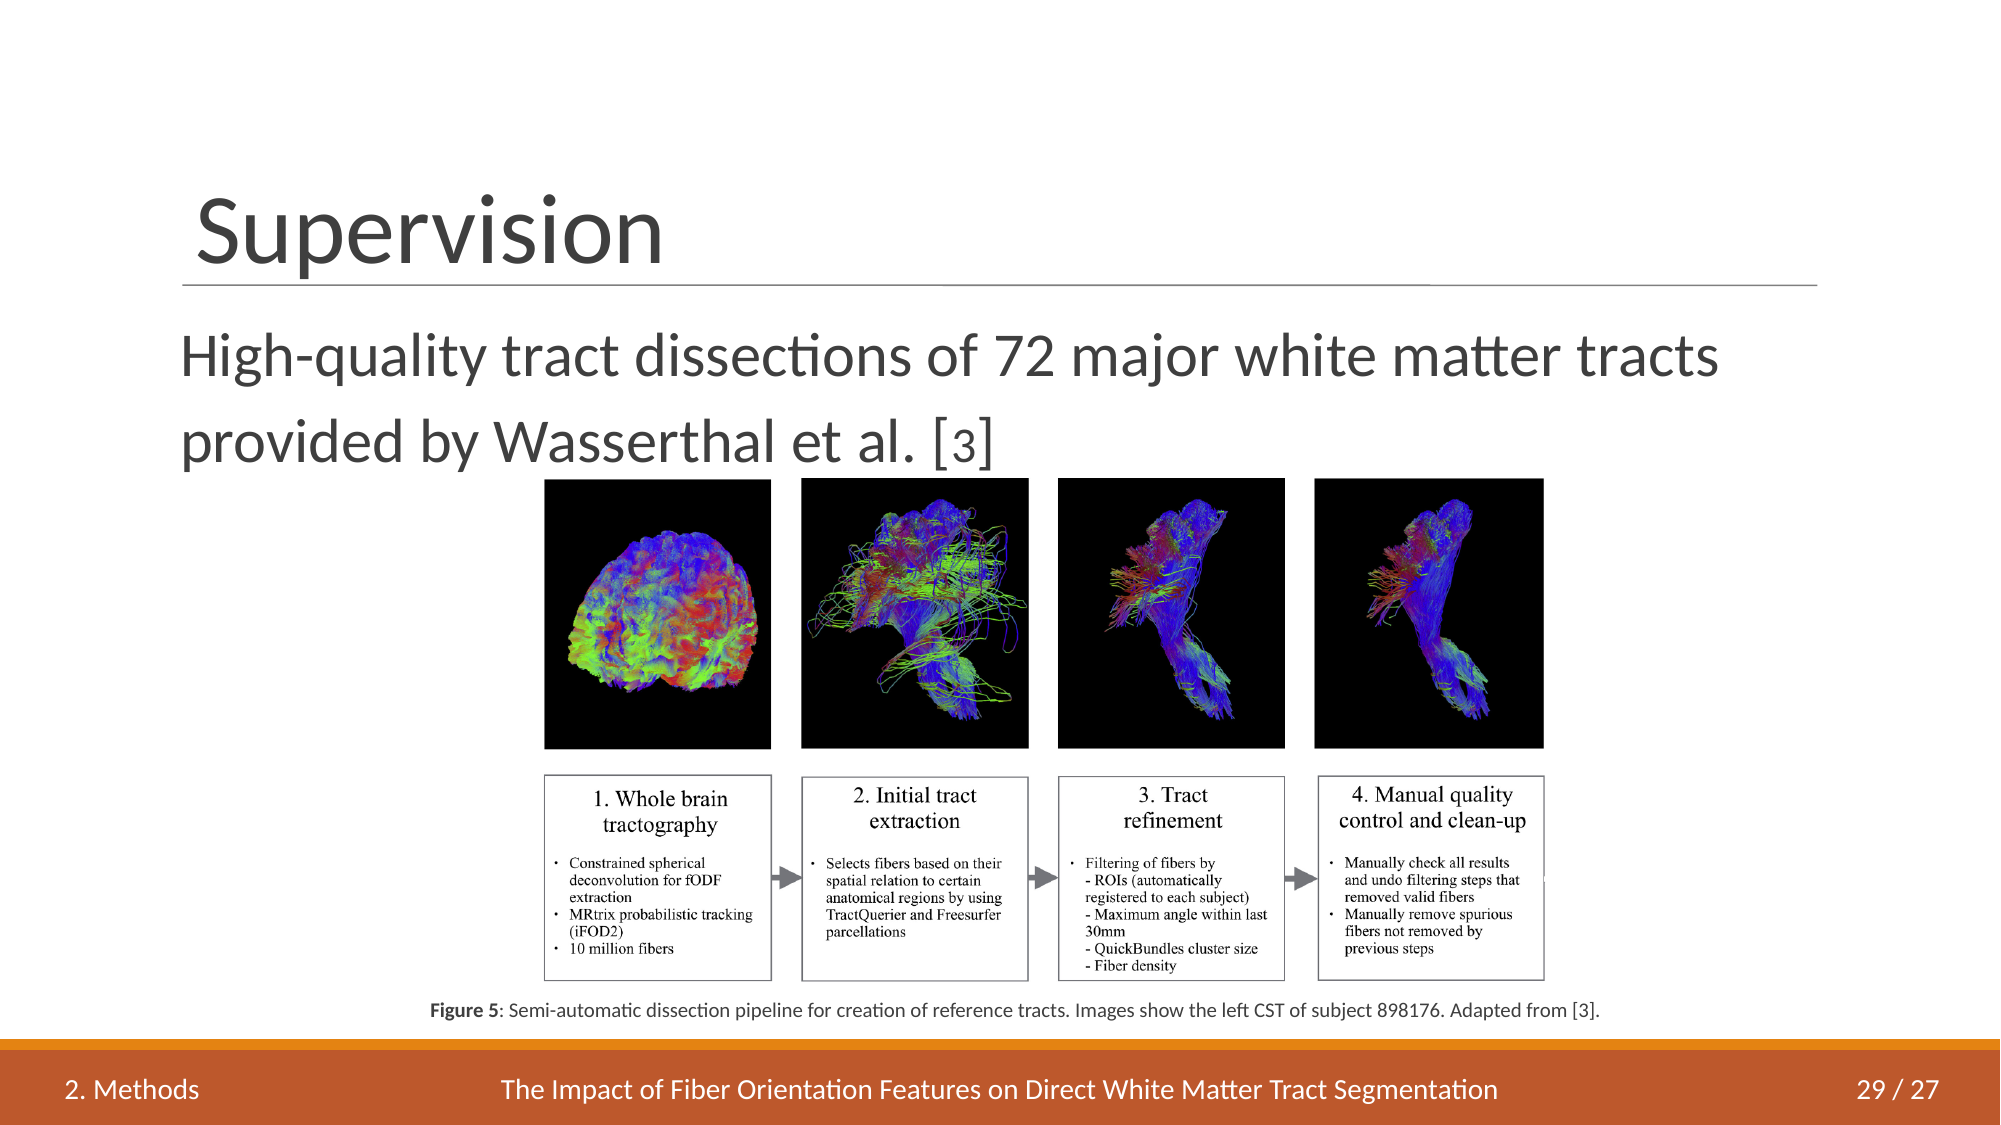

# Supervision
High-quality tract dissections of 72 major white matter tracts
provided by Wasserthal et al. [3]
2. Methods
The Impact of Fiber Orientation Features on Direct White Matter Tract Segmentation
Figure 5: Semi-automatic dissection pipeline for creation of reference tracts. Images show the left CST of subject 898176. Adapted from [3].